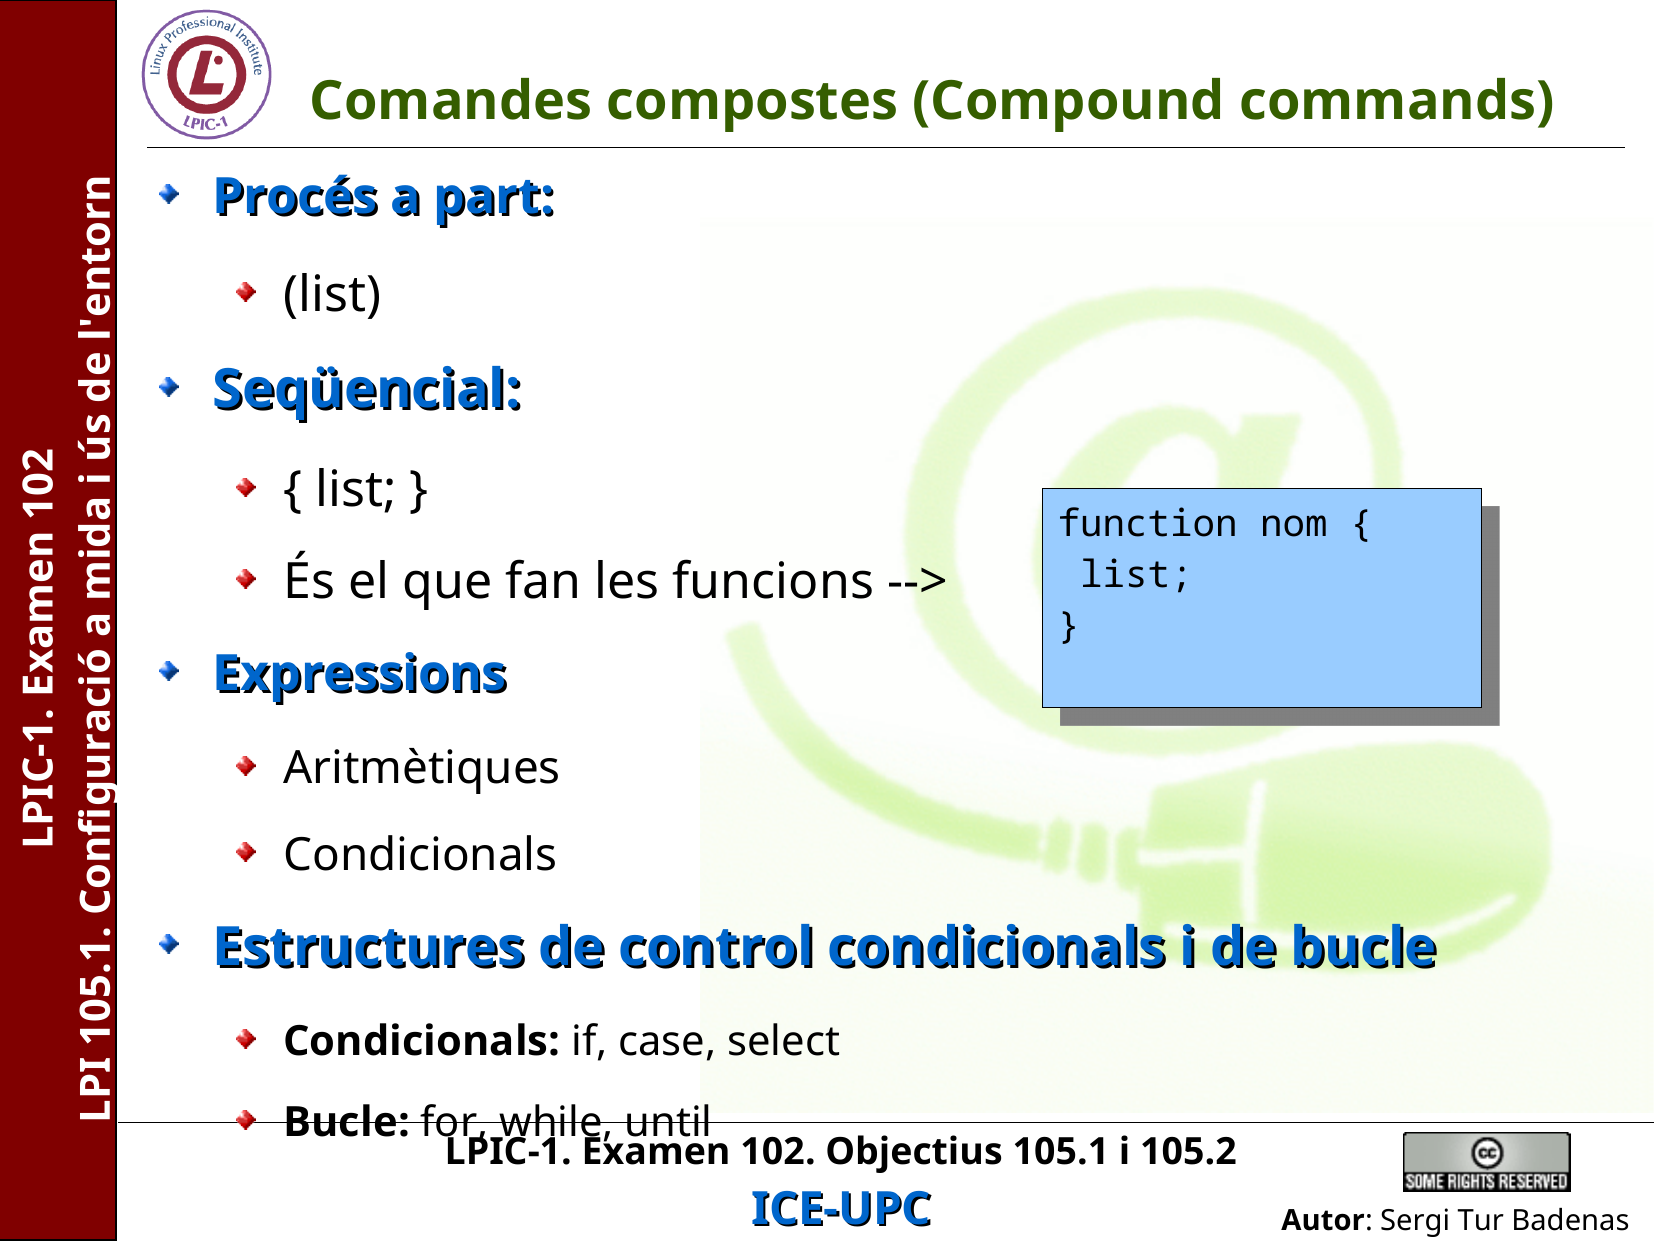

# Comandes compostes (Compound commands)
Procés a part:
(list)
Seqüencial:
{ list; }
És el que fan les funcions -->
Expressions
Aritmètiques
Condicionals
Estructures de control condicionals i de bucle
Condicionals: if, case, select
Bucle: for, while, until
function nom {
 list;
}